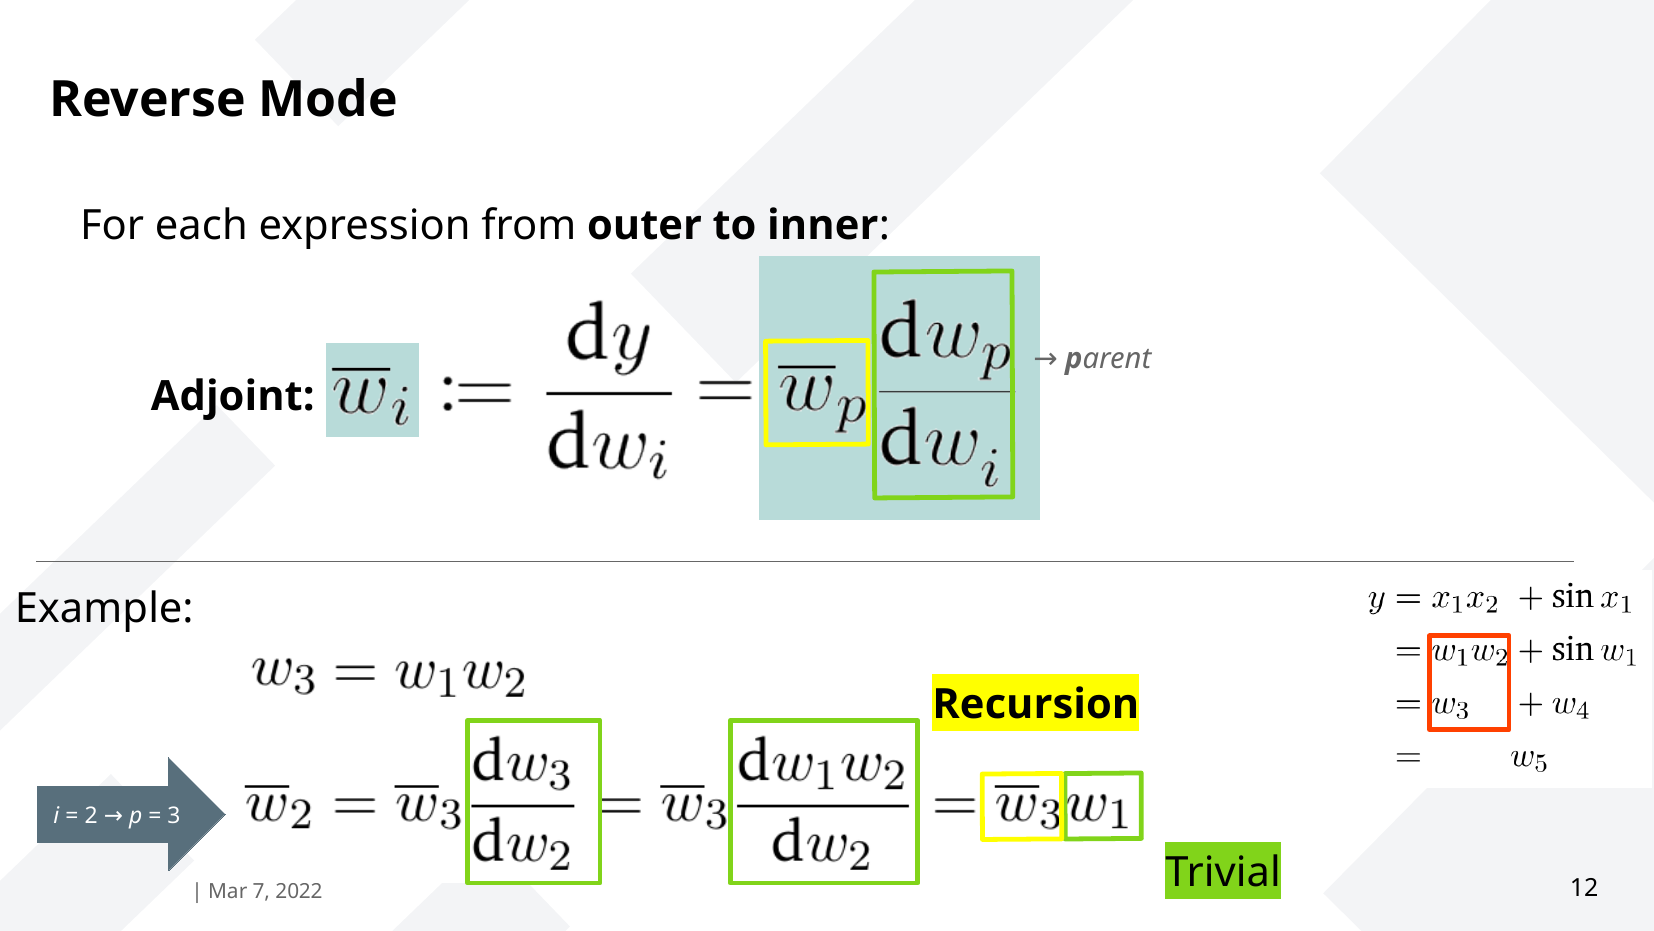

# Reverse Mode
For each expression from outer to inner:
→ parent
Adjoint:
Example:
Recursion
i = 2 → p = 3
Trivial